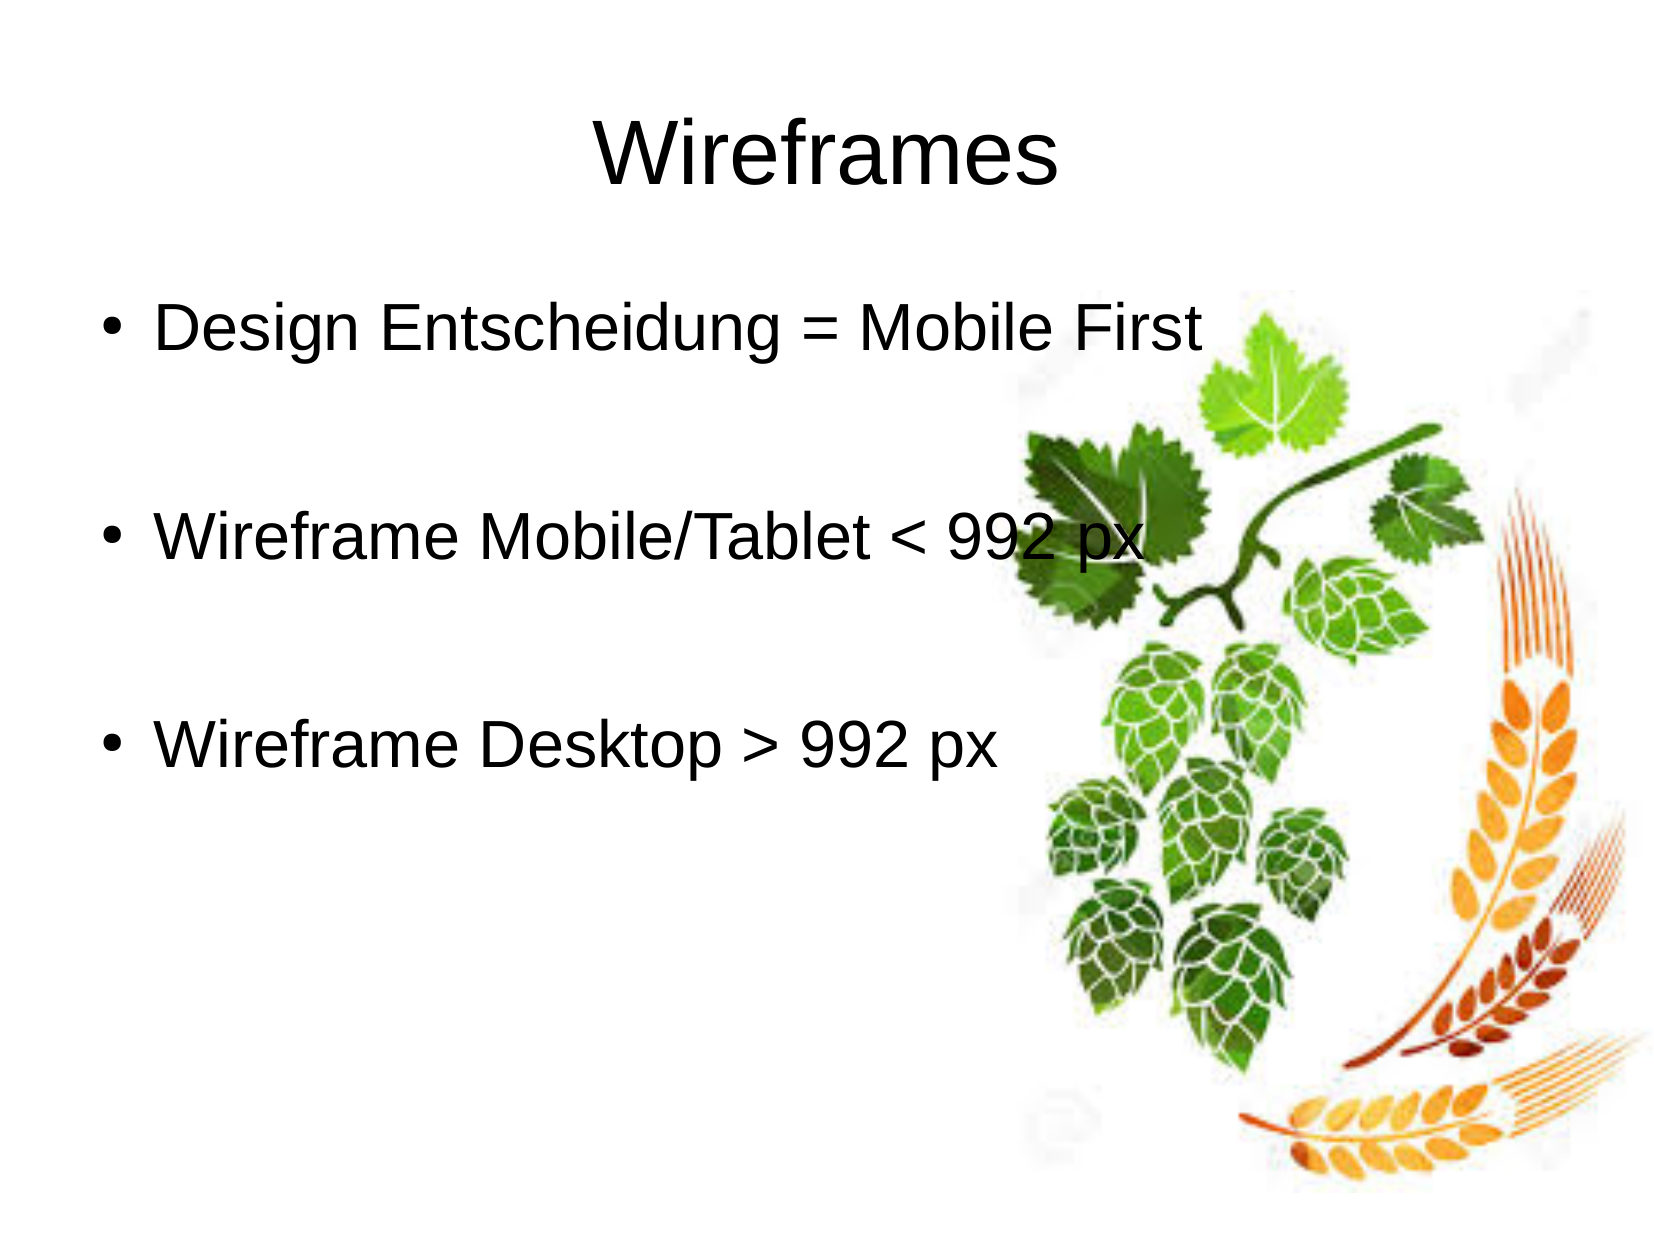

# Wireframes
Design Entscheidung = Mobile First
Wireframe Mobile/Tablet < 992 px
Wireframe Desktop > 992 px